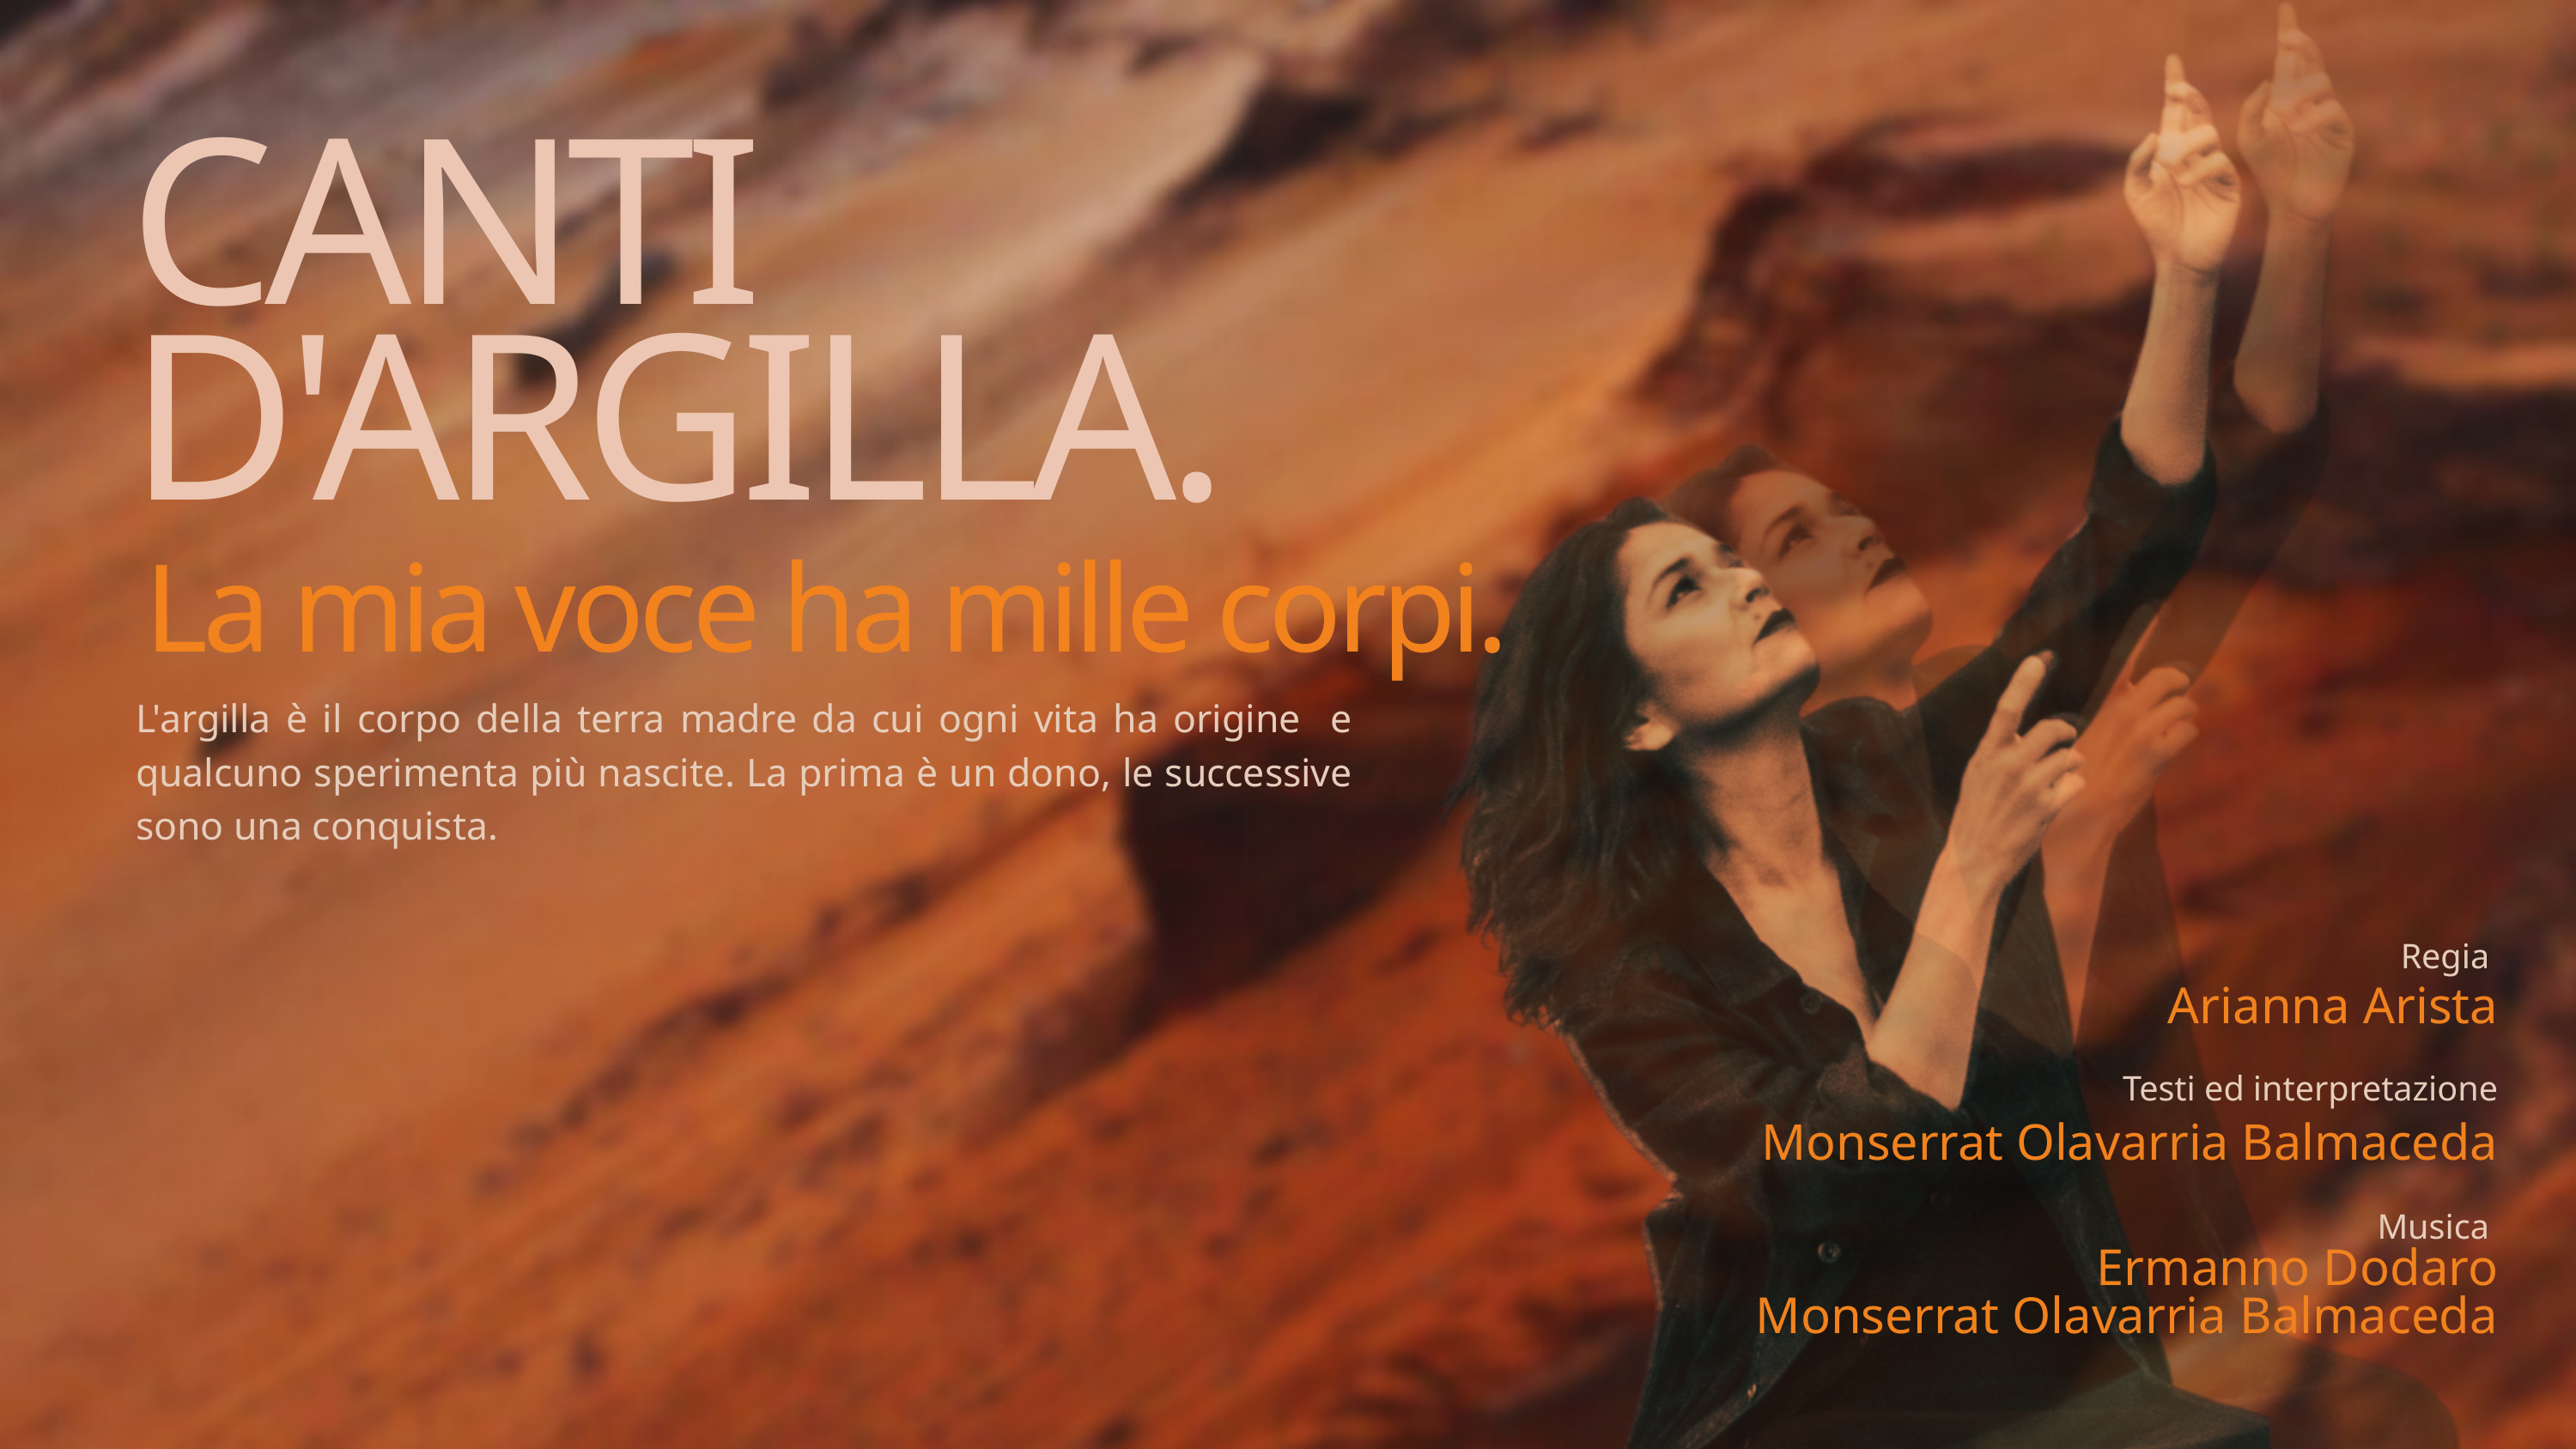

CANTI D'ARGILLA.
La mia voce ha mille corpi.
L'argilla è il corpo della terra madre da cui ogni vita ha origine e qualcuno sperimenta più nascite. La prima è un dono, le successive sono una conquista.
Regia
Arianna Arista
 Testi ed interpretazione
Monserrat Olavarria Balmaceda
Musica
Ermanno Dodaro
 Monserrat Olavarria Balmaceda